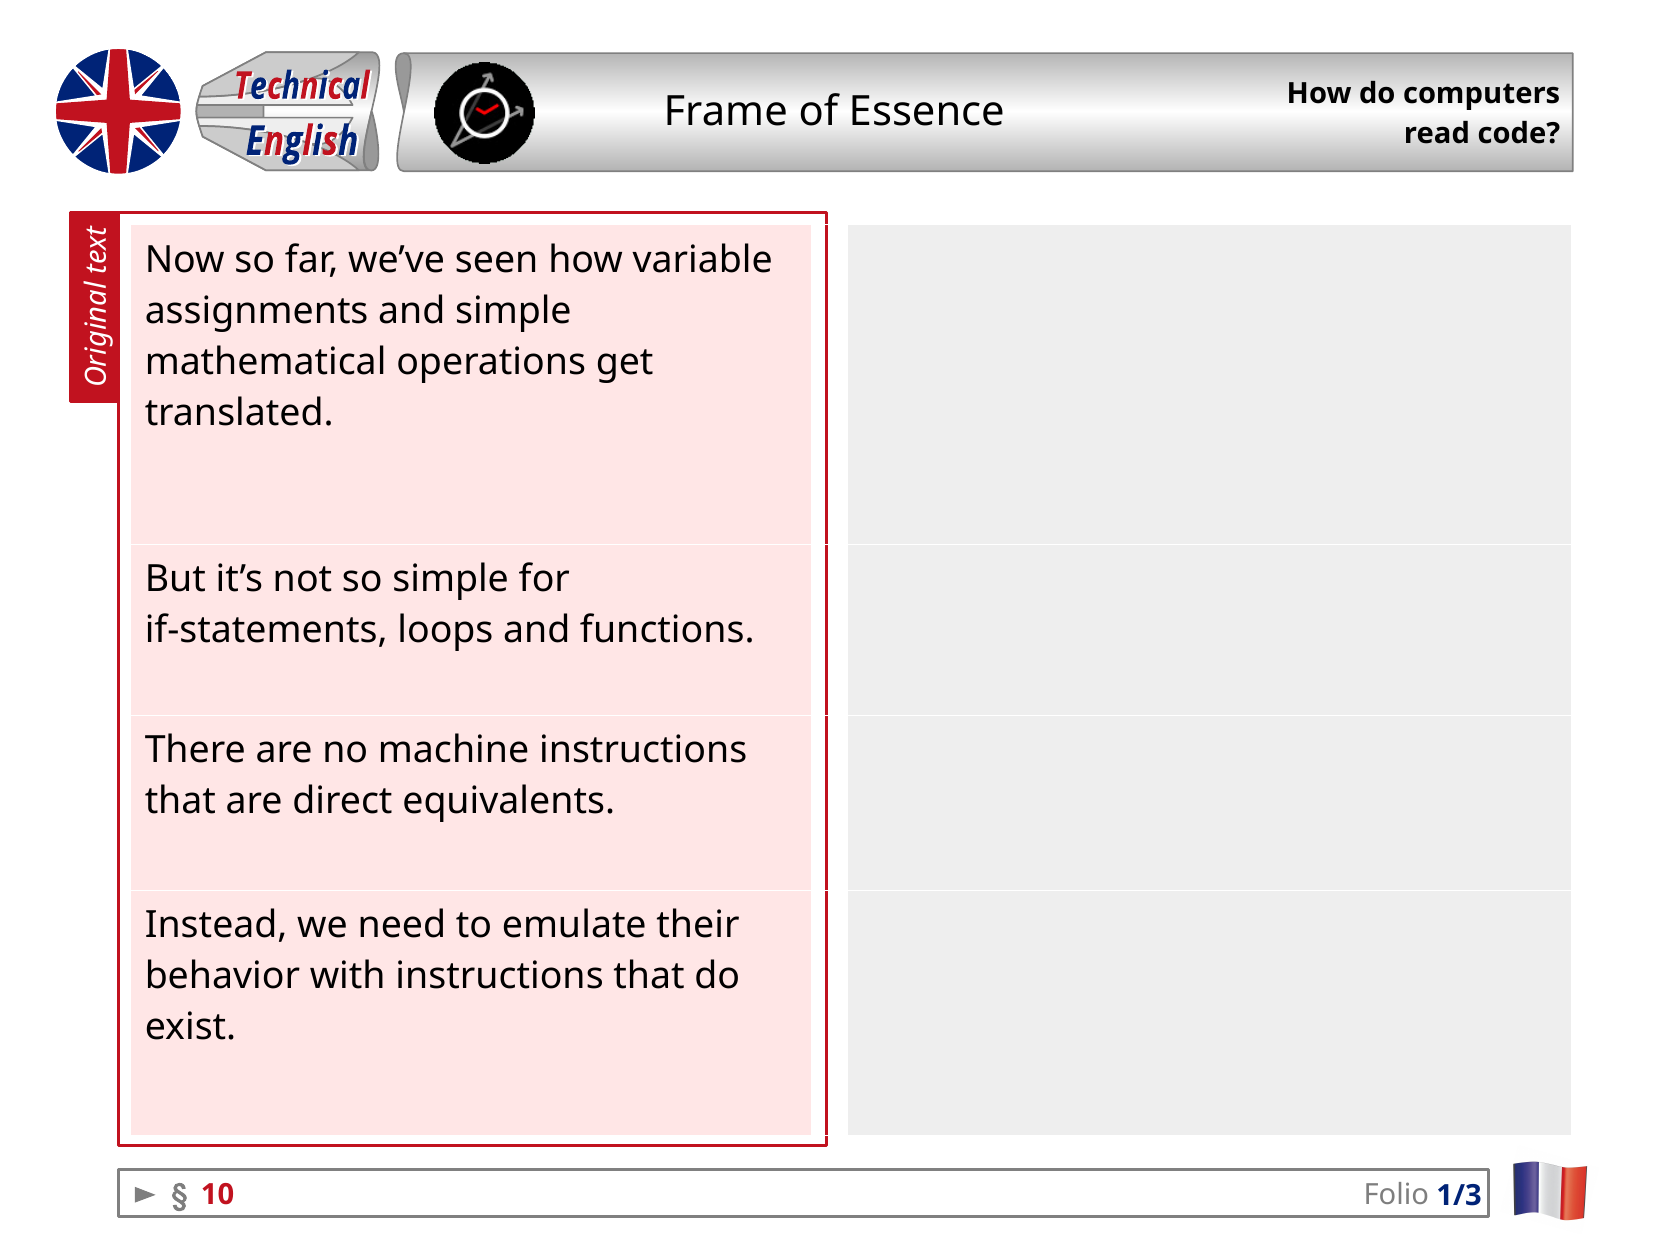

#
| Now so far, we’ve seen how variable assignments and simple mathematical operations get translated. | | |
| --- | --- | --- |
| But it’s not so simple for if‑statements, loops and functions. | | |
| There are no machine instructions that are direct equivalents. | | |
| Instead, we need to emulate their behavior with instructions that do exist. | | |
10
1/3